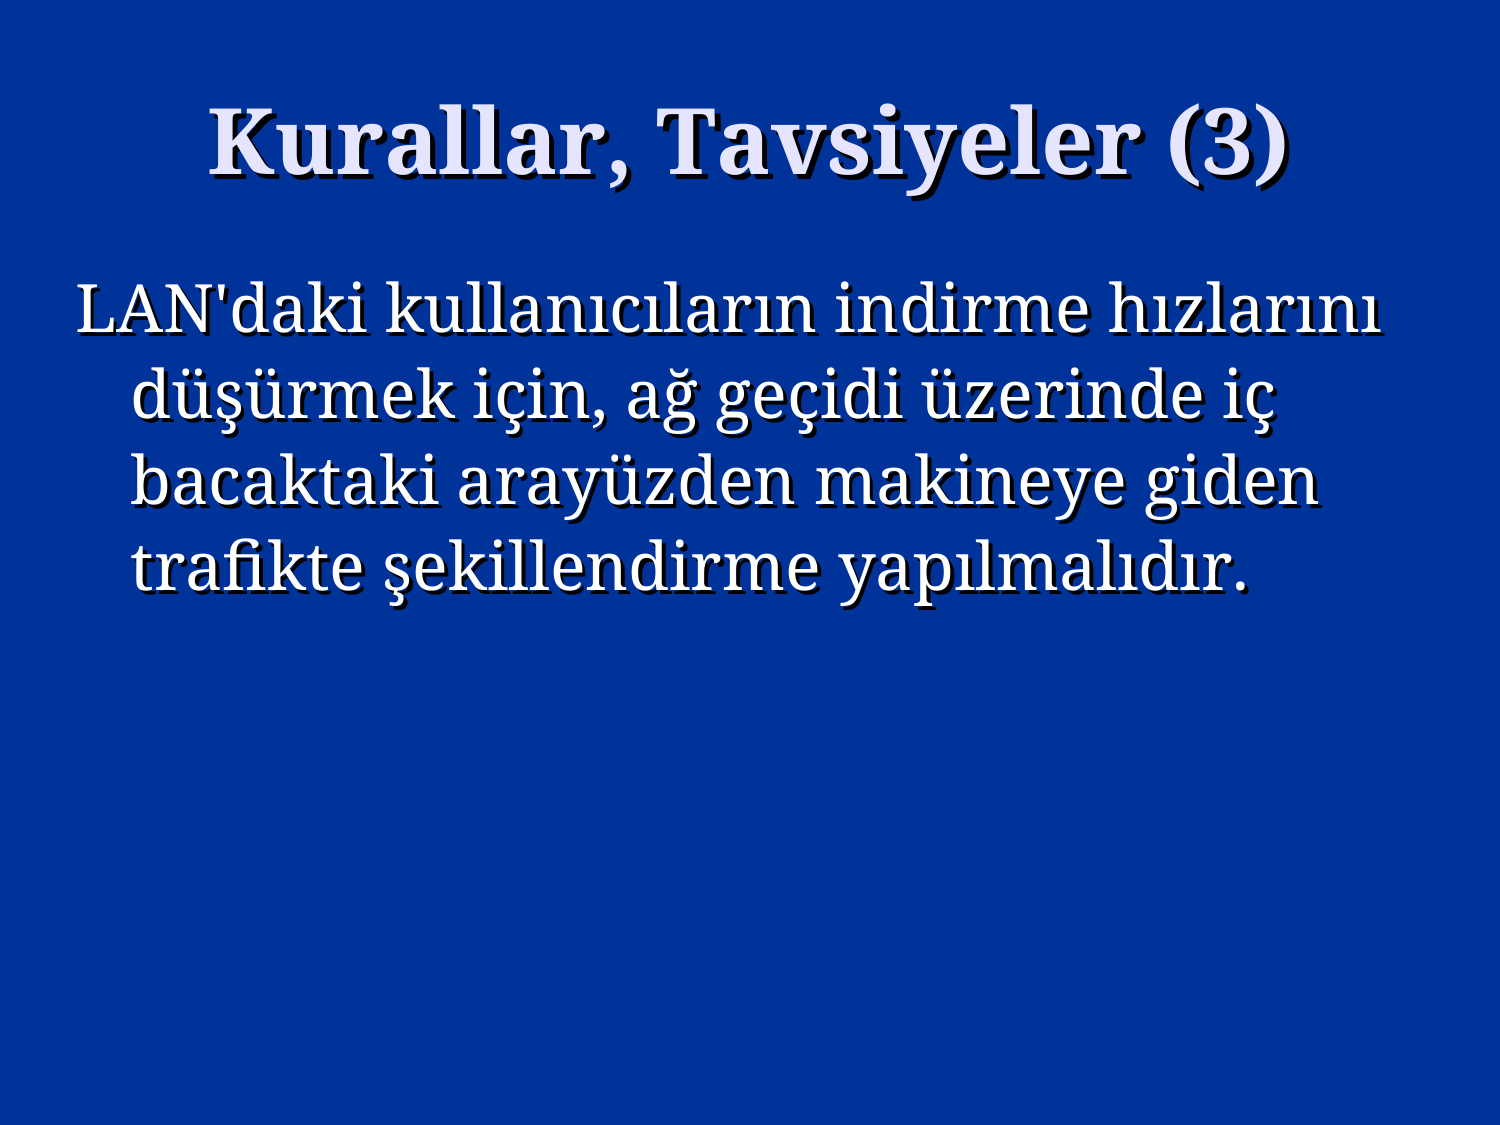

# Kurallar, Tavsiyeler (3)
LAN'daki kullanıcıların indirme hızlarını düşürmek için, ağ geçidi üzerinde iç bacaktaki arayüzden makineye giden trafikte şekillendirme yapılmalıdır.